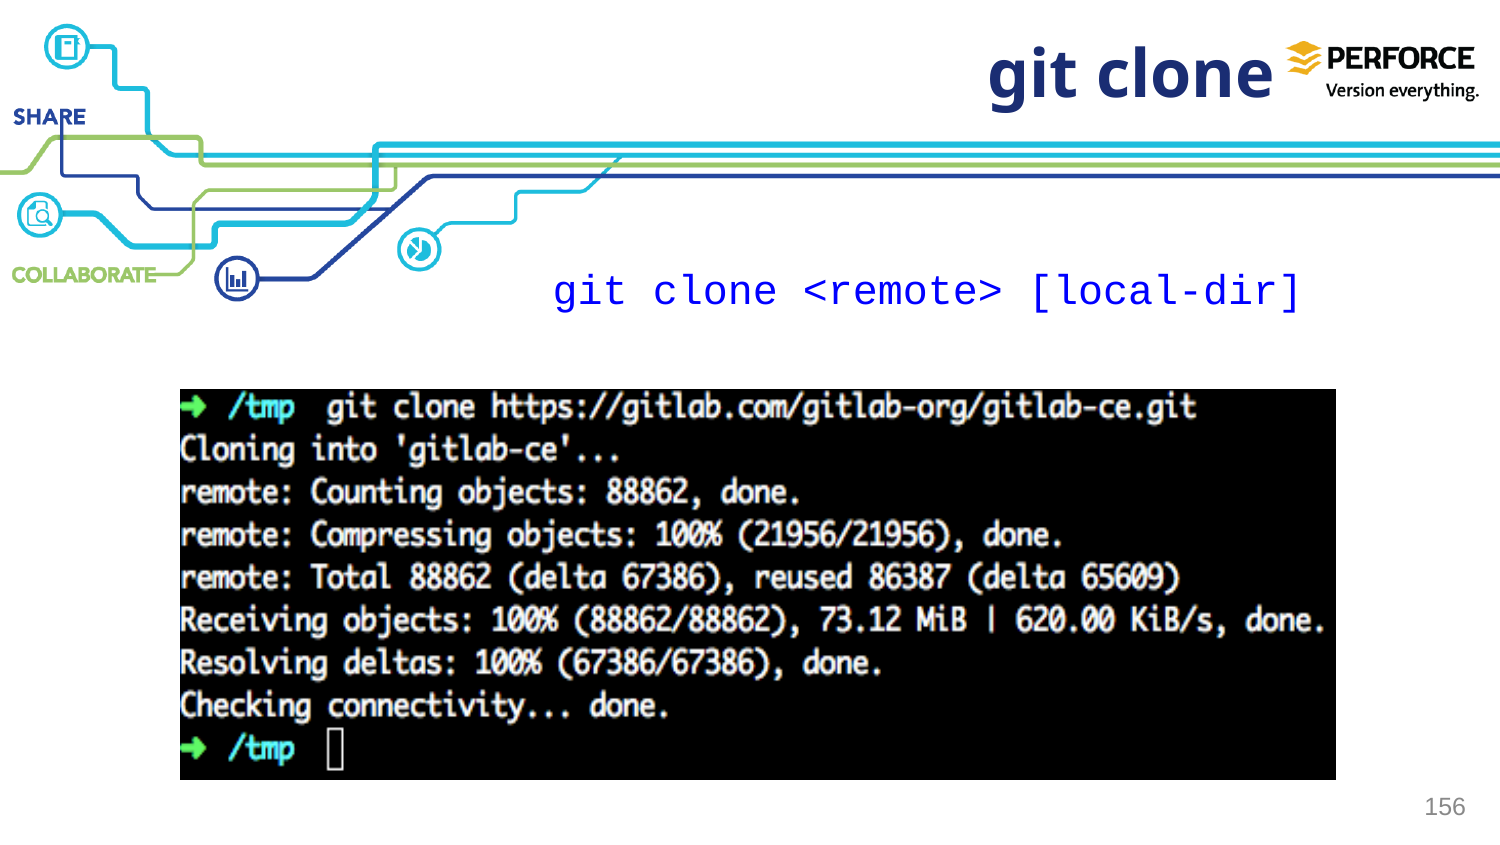

# git clone
git clone <remote> [local-dir]